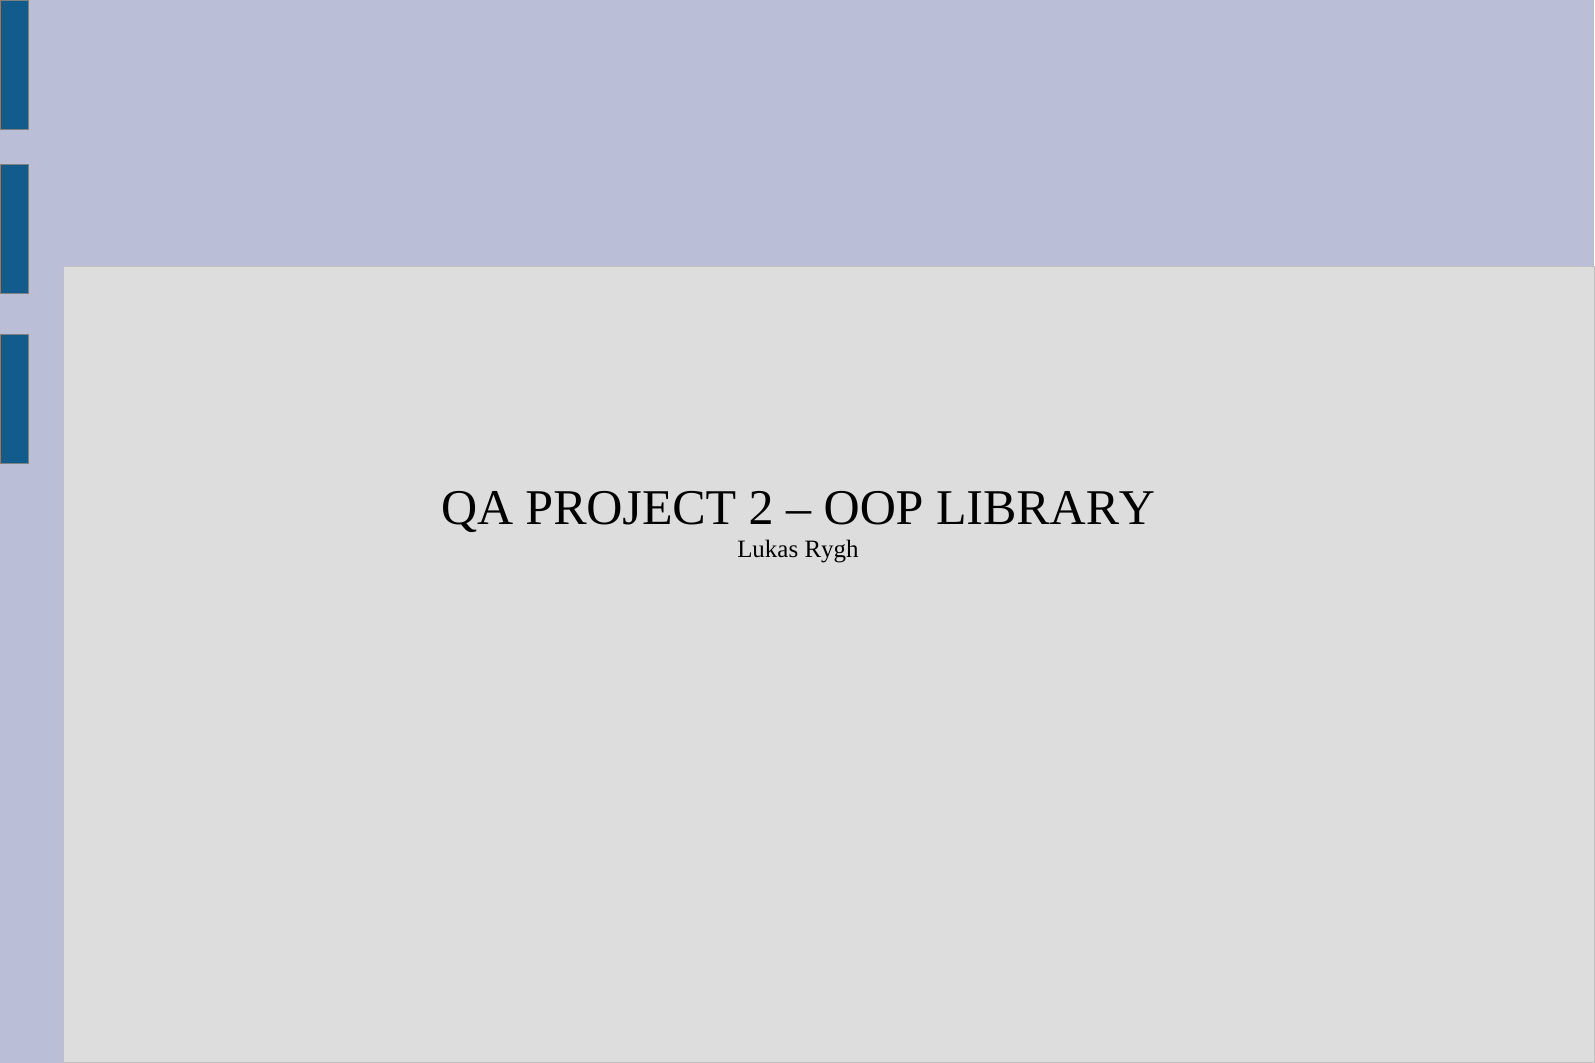

# QA PROJECT 2 – OOP LIBRARY
Lukas Rygh